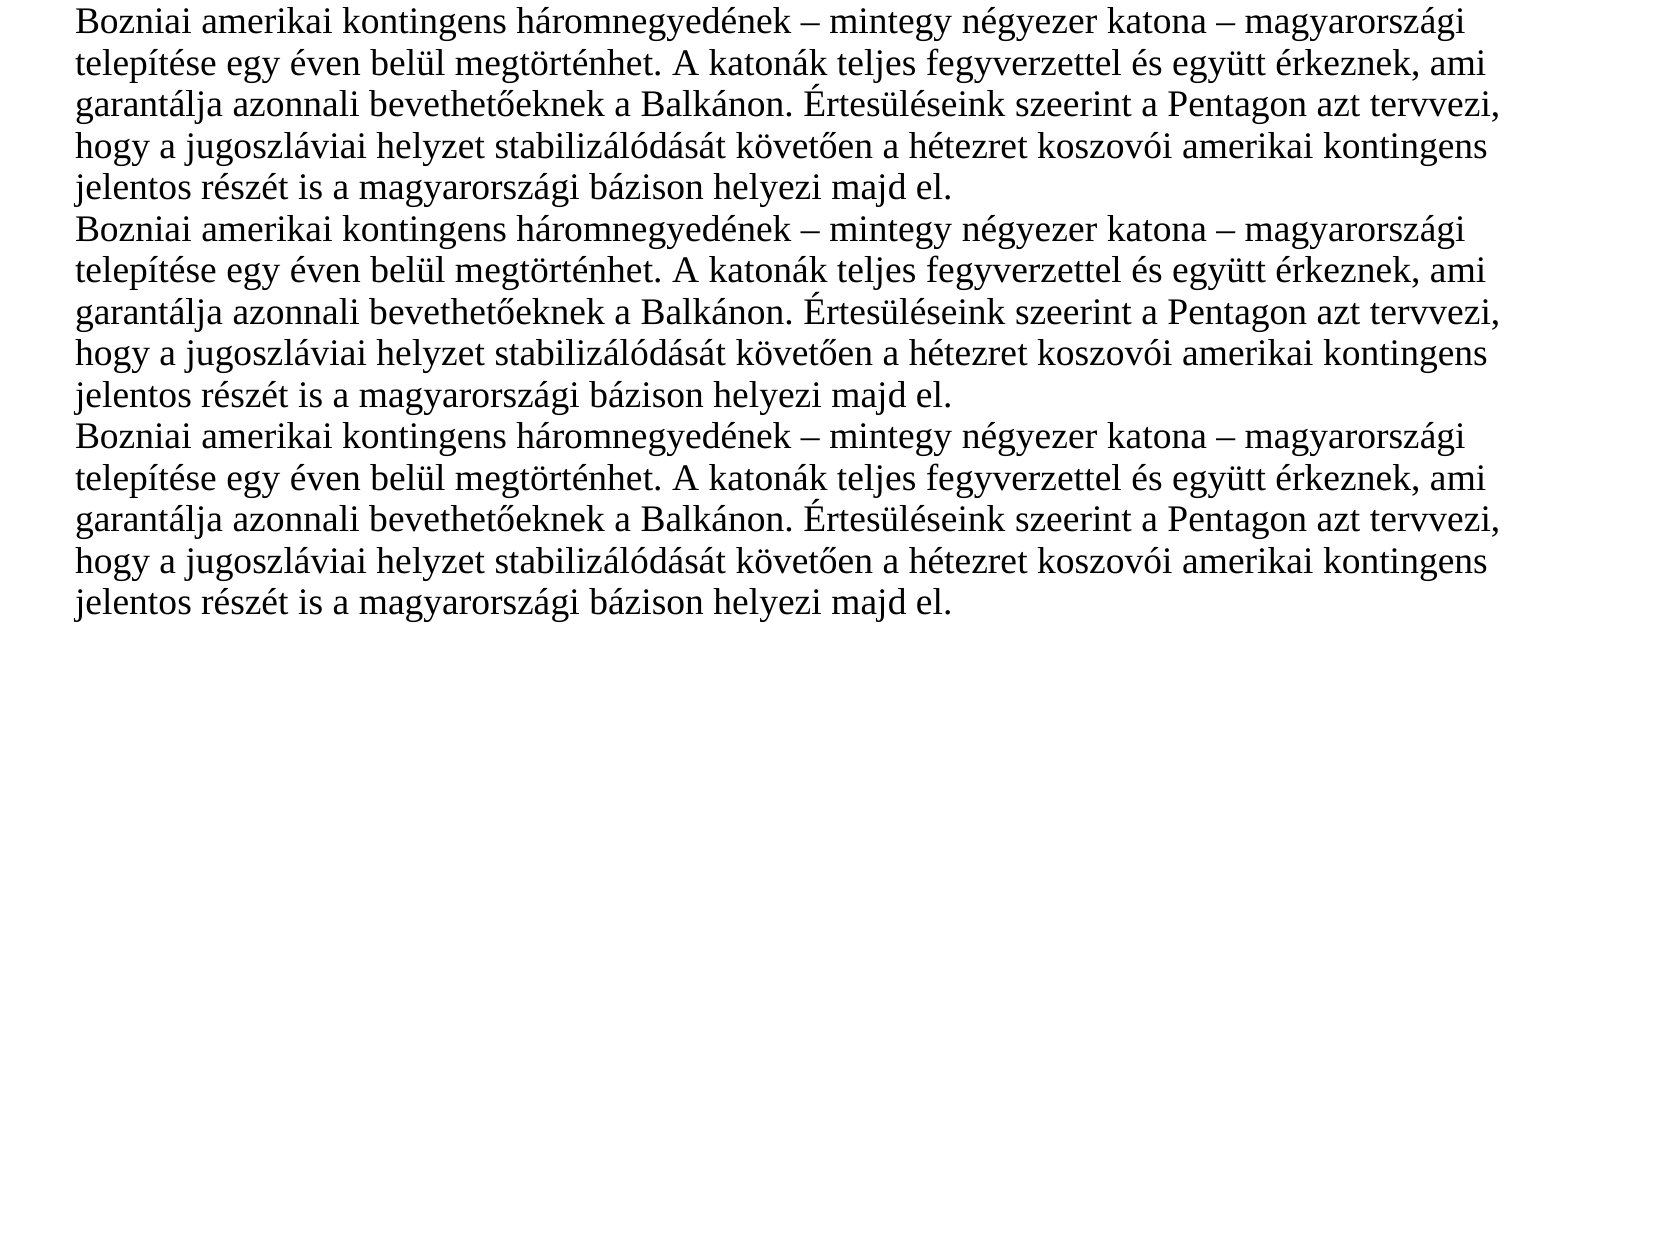

Bozniai amerikai kontingens háromnegyedének – mintegy négyezer katona – magyarországi telepítése egy éven belül megtörténhet. A katonák teljes fegyverzettel és együtt érkeznek, ami garantálja azonnali bevethetőeknek a Balkánon. Értesüléseink szeerint a Pentagon azt tervvezi, hogy a jugoszláviai helyzet stabilizálódását követően a hétezret koszovói amerikai kontingens jelentos részét is a magyarországi bázison helyezi majd el.
Bozniai amerikai kontingens háromnegyedének – mintegy négyezer katona – magyarországi telepítése egy éven belül megtörténhet. A katonák teljes fegyverzettel és együtt érkeznek, ami garantálja azonnali bevethetőeknek a Balkánon. Értesüléseink szeerint a Pentagon azt tervvezi, hogy a jugoszláviai helyzet stabilizálódását követően a hétezret koszovói amerikai kontingens jelentos részét is a magyarországi bázison helyezi majd el.
Bozniai amerikai kontingens háromnegyedének – mintegy négyezer katona – magyarországi telepítése egy éven belül megtörténhet. A katonák teljes fegyverzettel és együtt érkeznek, ami garantálja azonnali bevethetőeknek a Balkánon. Értesüléseink szeerint a Pentagon azt tervvezi, hogy a jugoszláviai helyzet stabilizálódását követően a hétezret koszovói amerikai kontingens jelentos részét is a magyarországi bázison helyezi majd el.